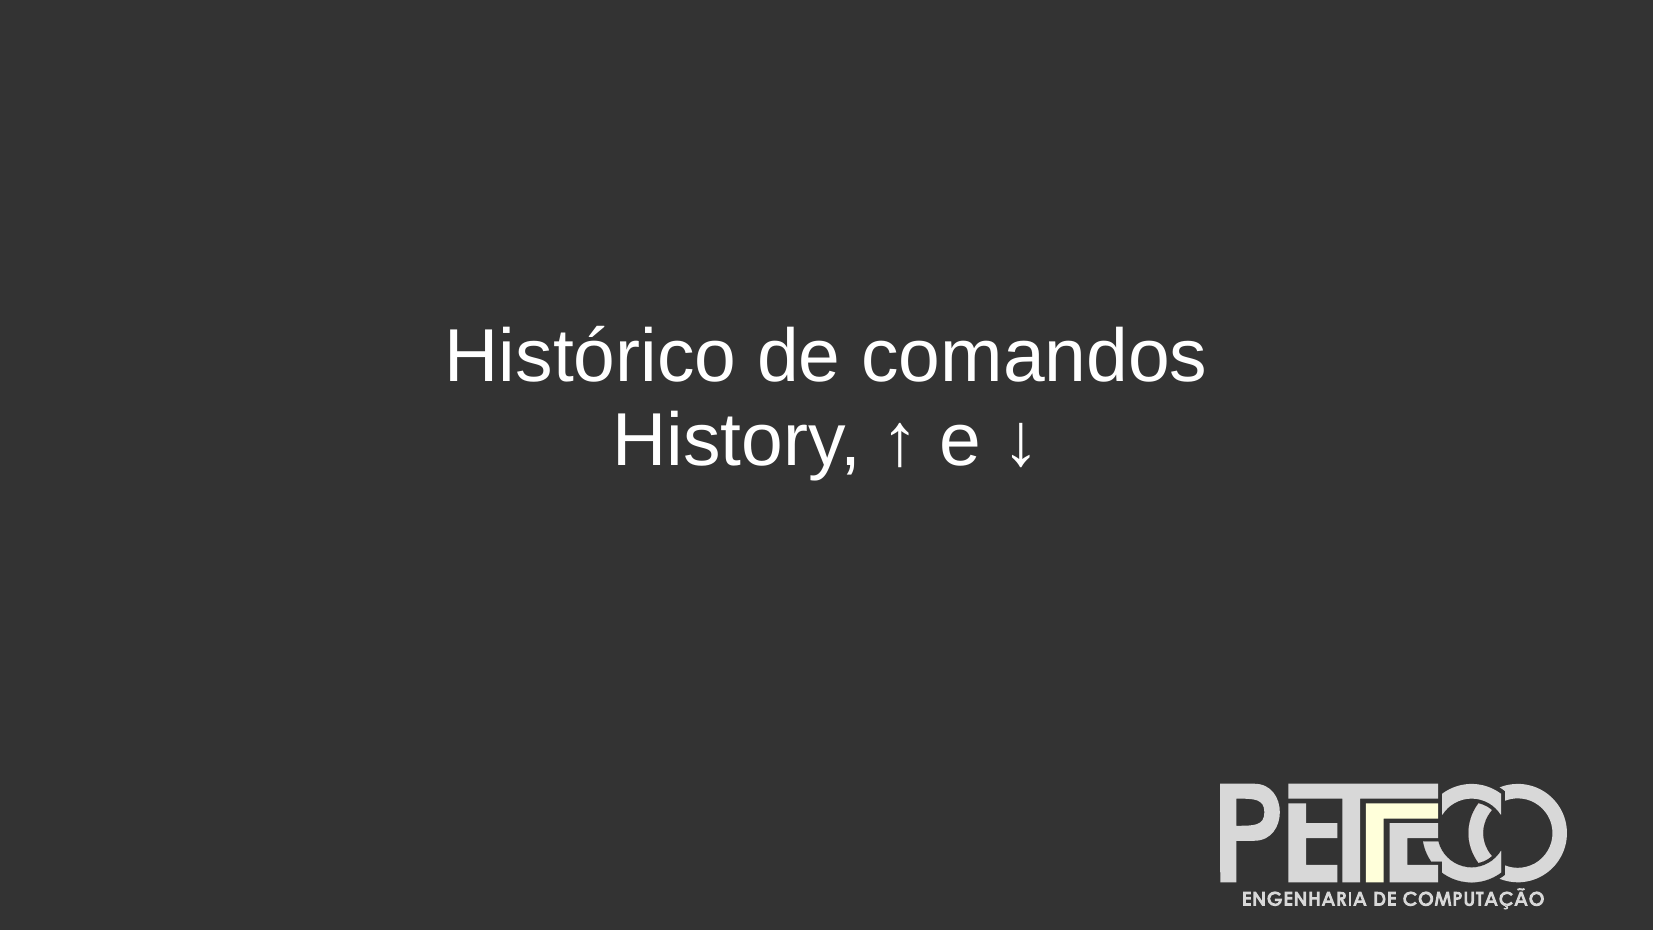

# Histórico de comandos
History, ↑ e ↓